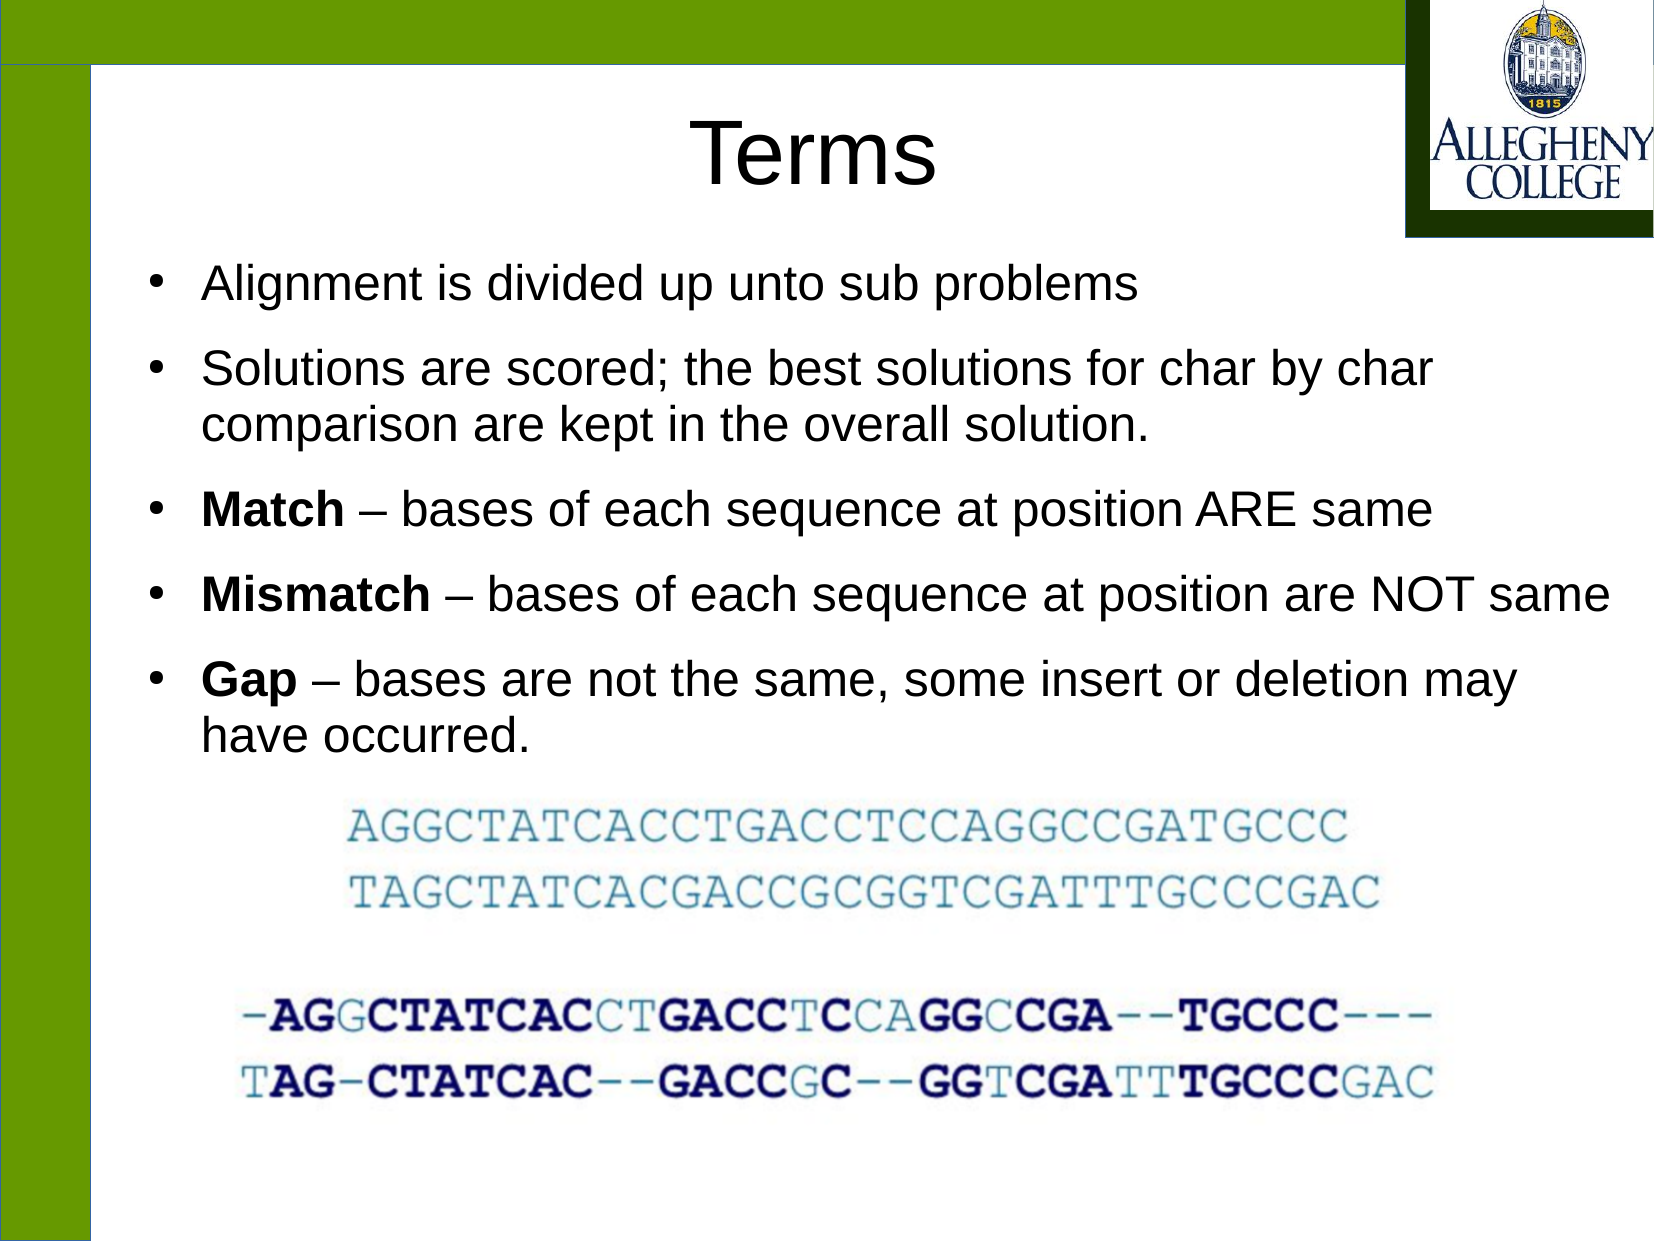

# Terms
Alignment is divided up unto sub problems
Solutions are scored; the best solutions for char by char comparison are kept in the overall solution.
Match – bases of each sequence at position ARE same
Mismatch – bases of each sequence at position are NOT same
Gap – bases are not the same, some insert or deletion may have occurred.